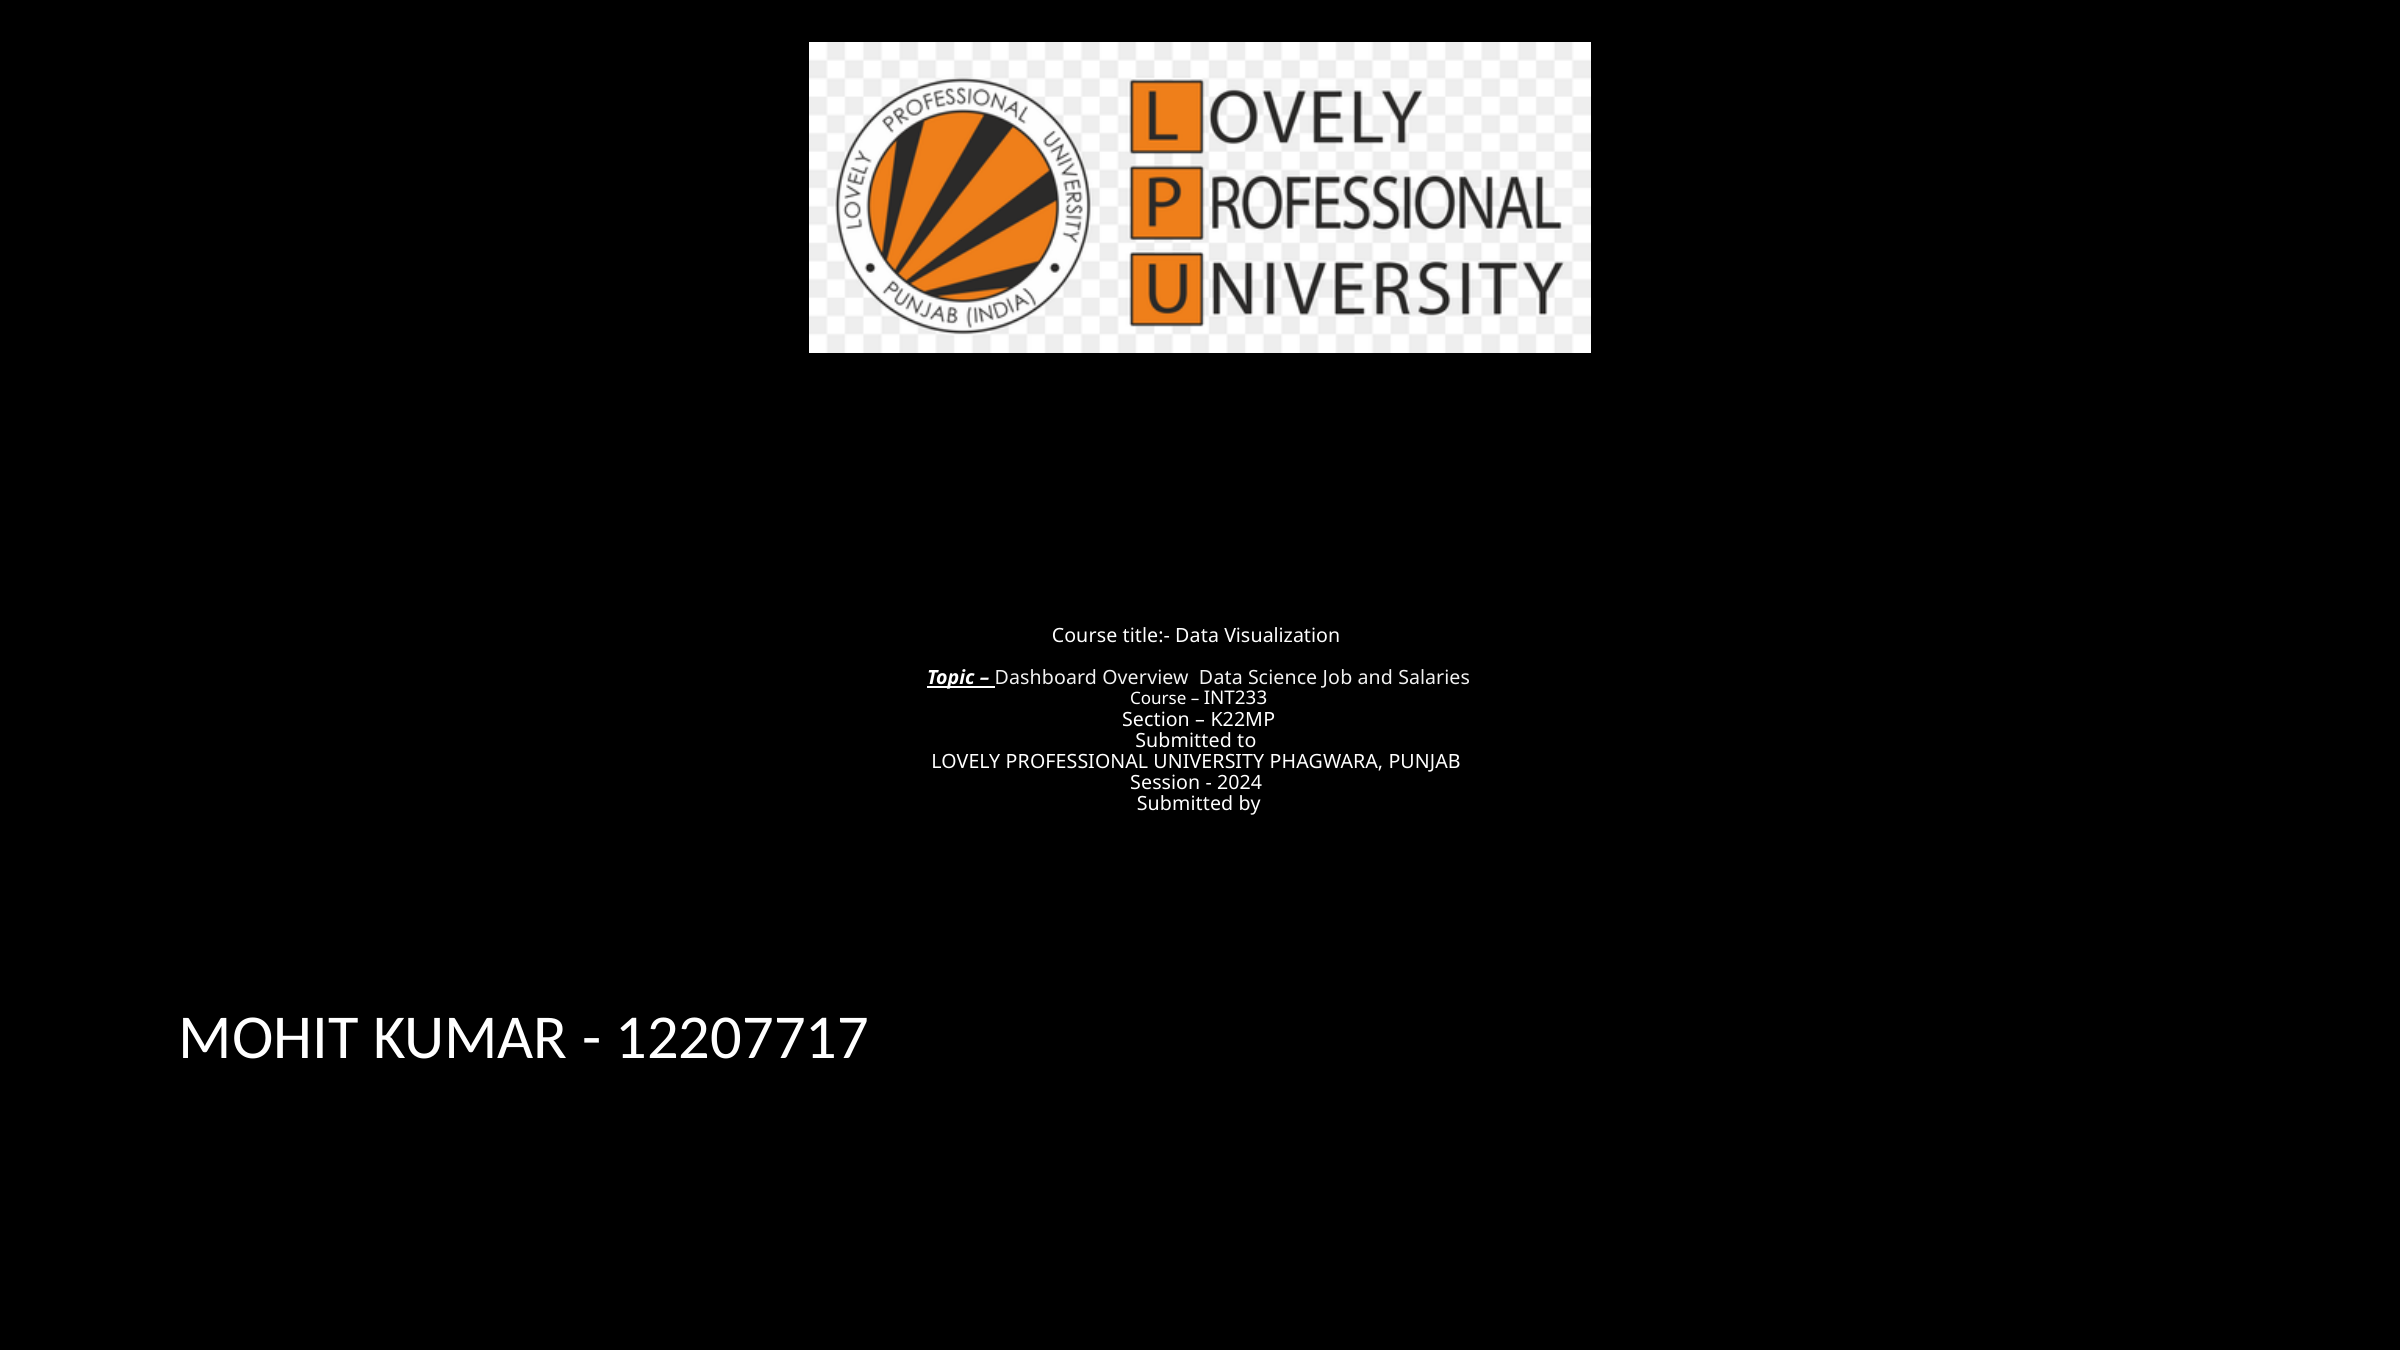

# Course title:- Data Visualization Topic – Dashboard Overview Data Science Job and Salaries Course – INT233 Section – K22MP Submitted to LOVELY PROFESSIONAL UNIVERSITY PHAGWARA, PUNJAB Session - 2024 Submitted by
MOHIT KUMAR - 12207717